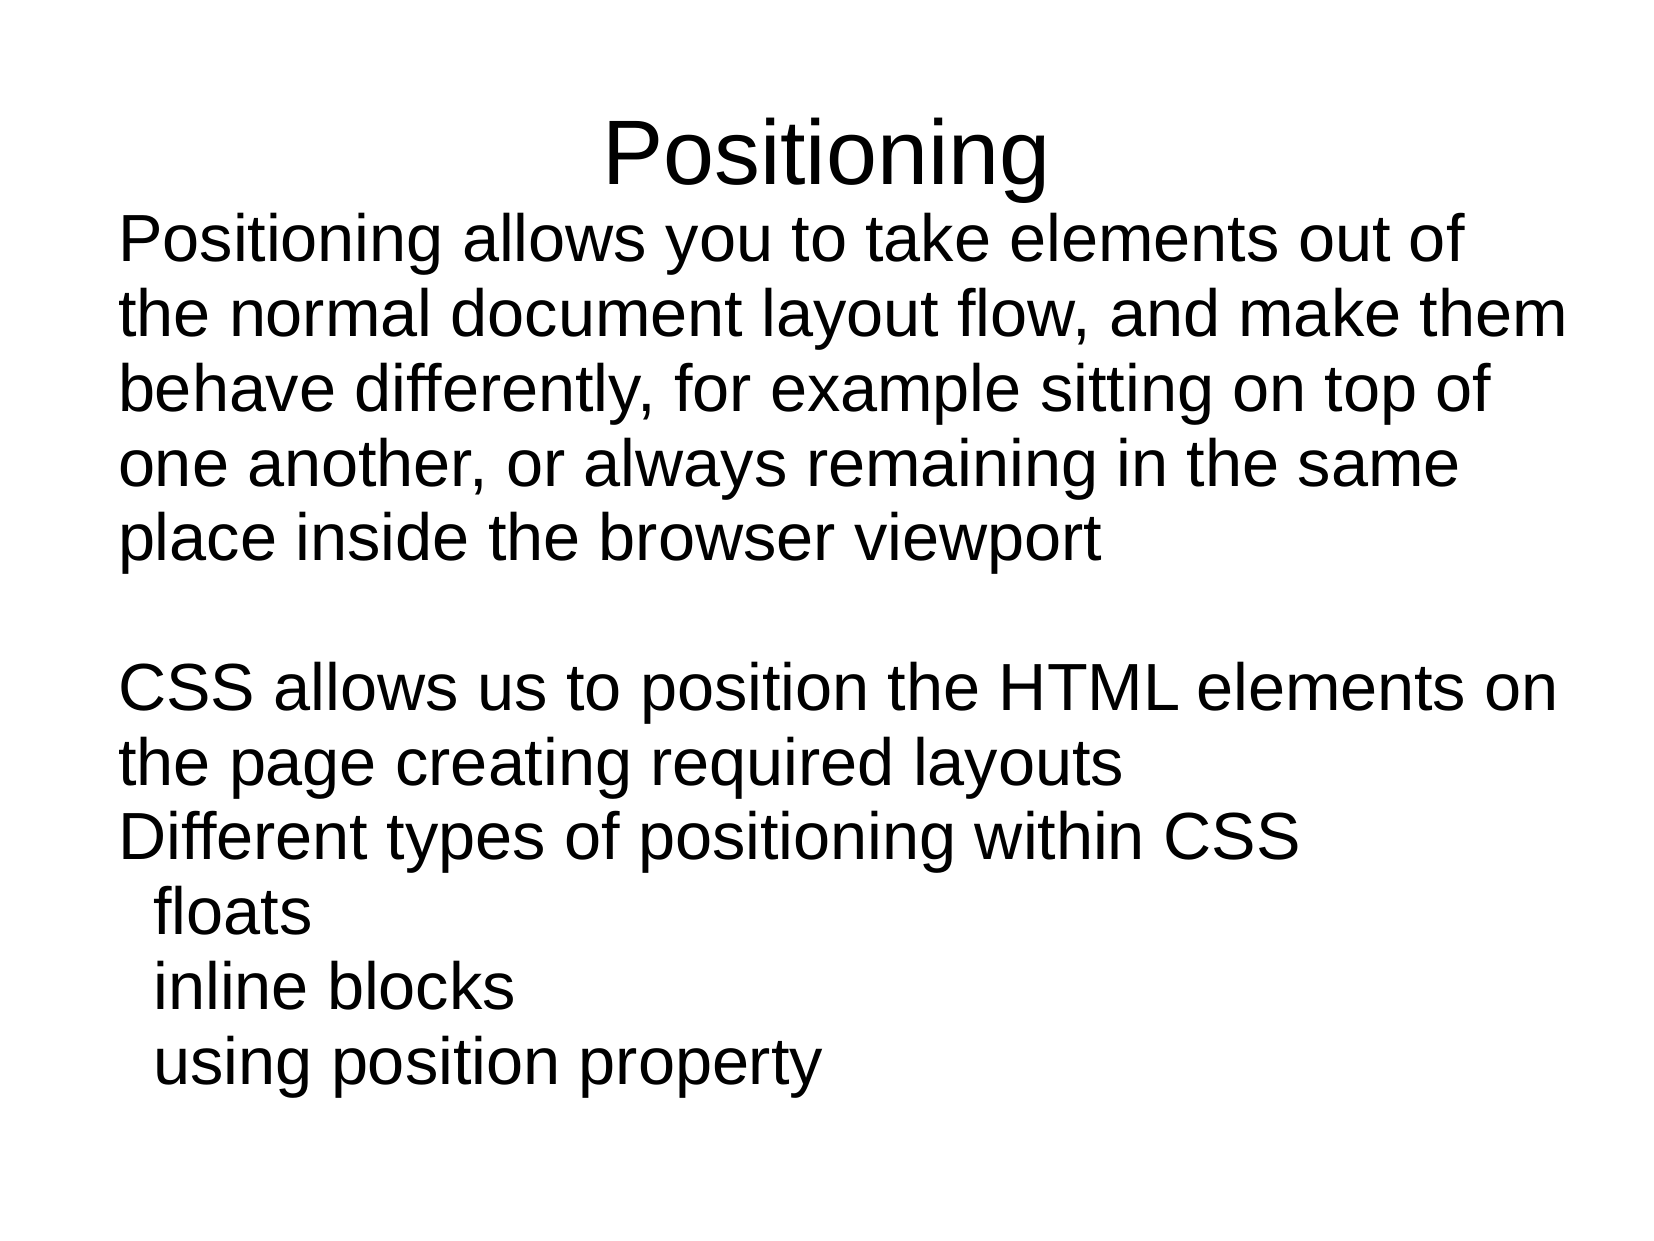

# Positioning
Positioning allows you to take elements out of the normal document layout flow, and make them behave differently, for example sitting on top of one another, or always remaining in the same place inside the browser viewport
CSS allows us to position the HTML elements on the page creating required layouts
Different types of positioning within CSS
floats
inline blocks
using position property